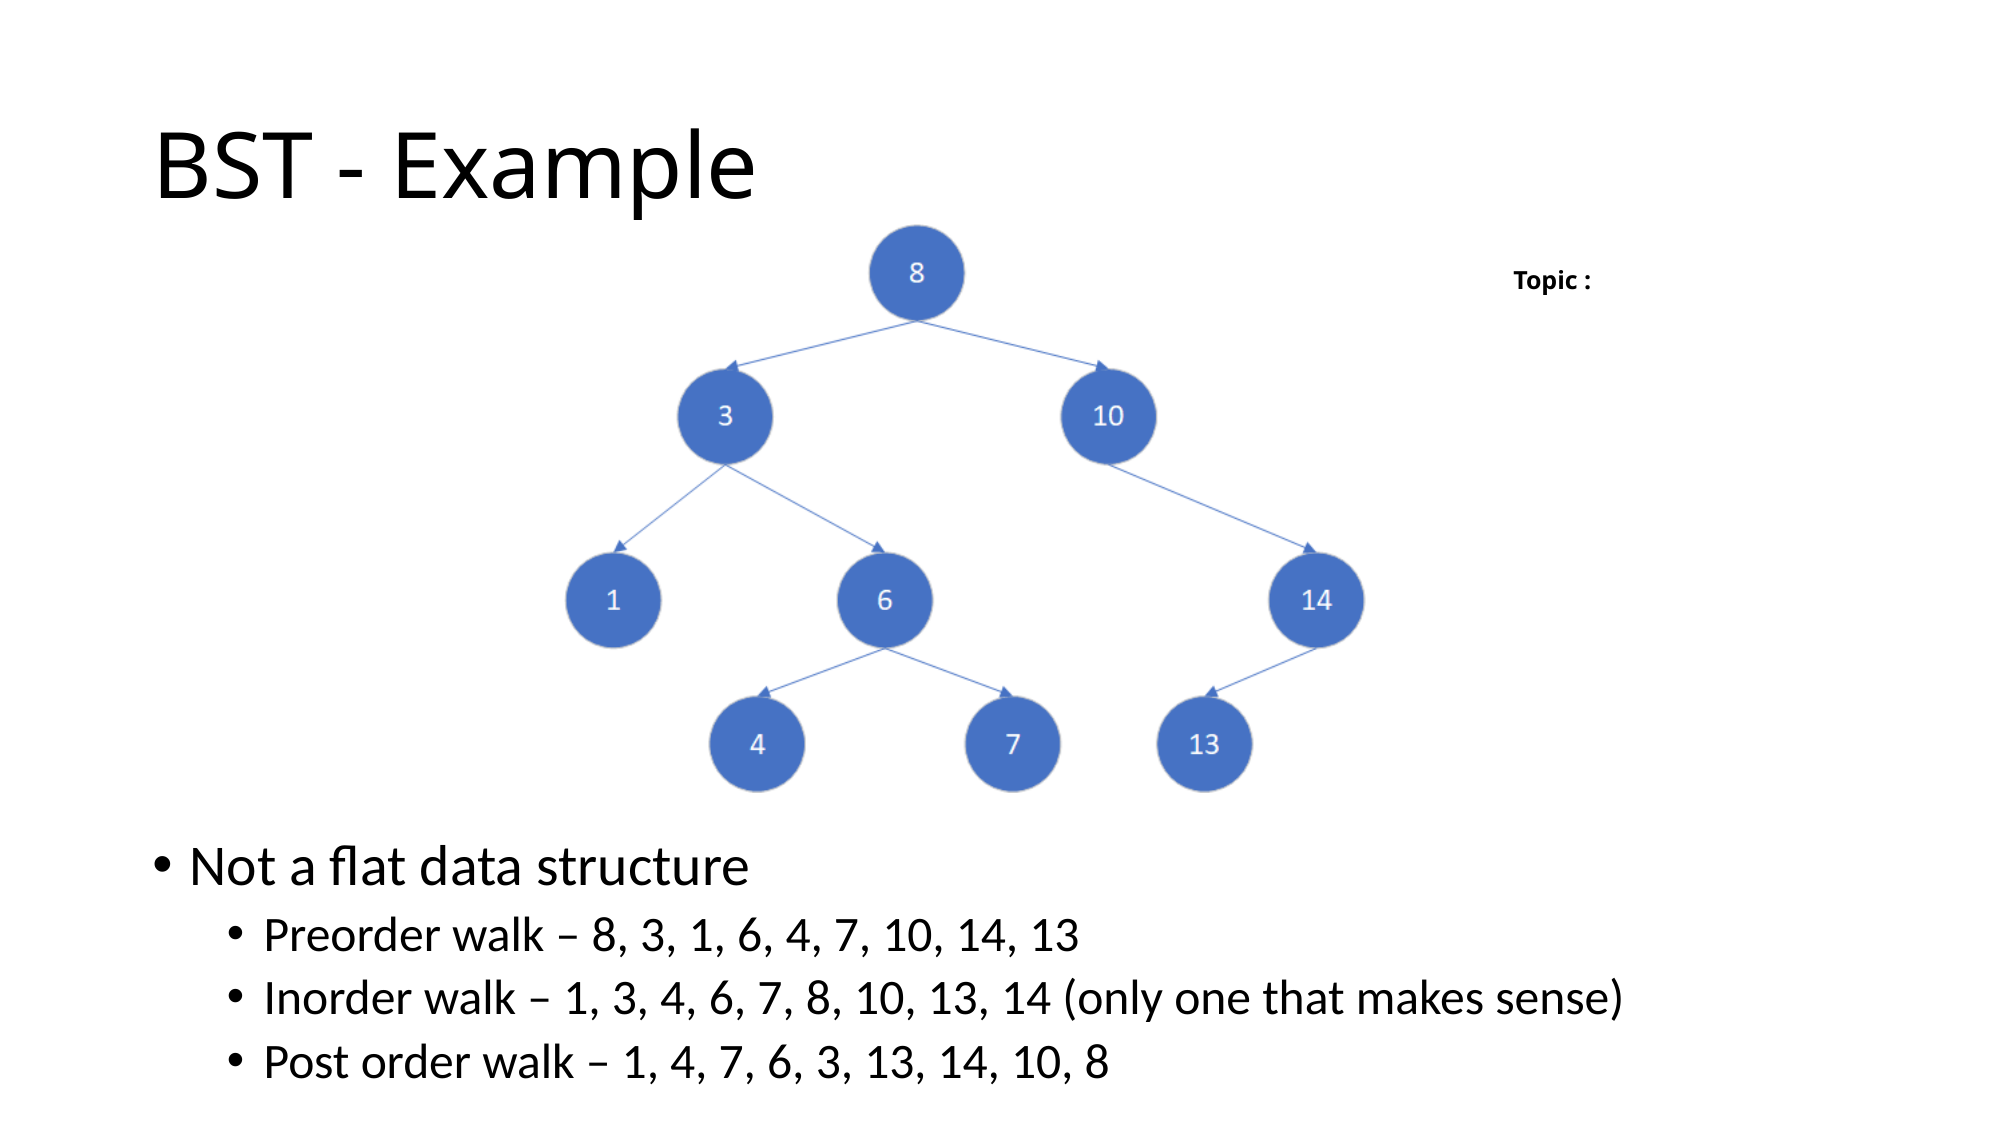

# BST - Example
Topic :
Not a flat data structure
Preorder walk – 8, 3, 1, 6, 4, 7, 10, 14, 13
Inorder walk – 1, 3, 4, 6, 7, 8, 10, 13, 14 (only one that makes sense)
Post order walk – 1, 4, 7, 6, 3, 13, 14, 10, 8